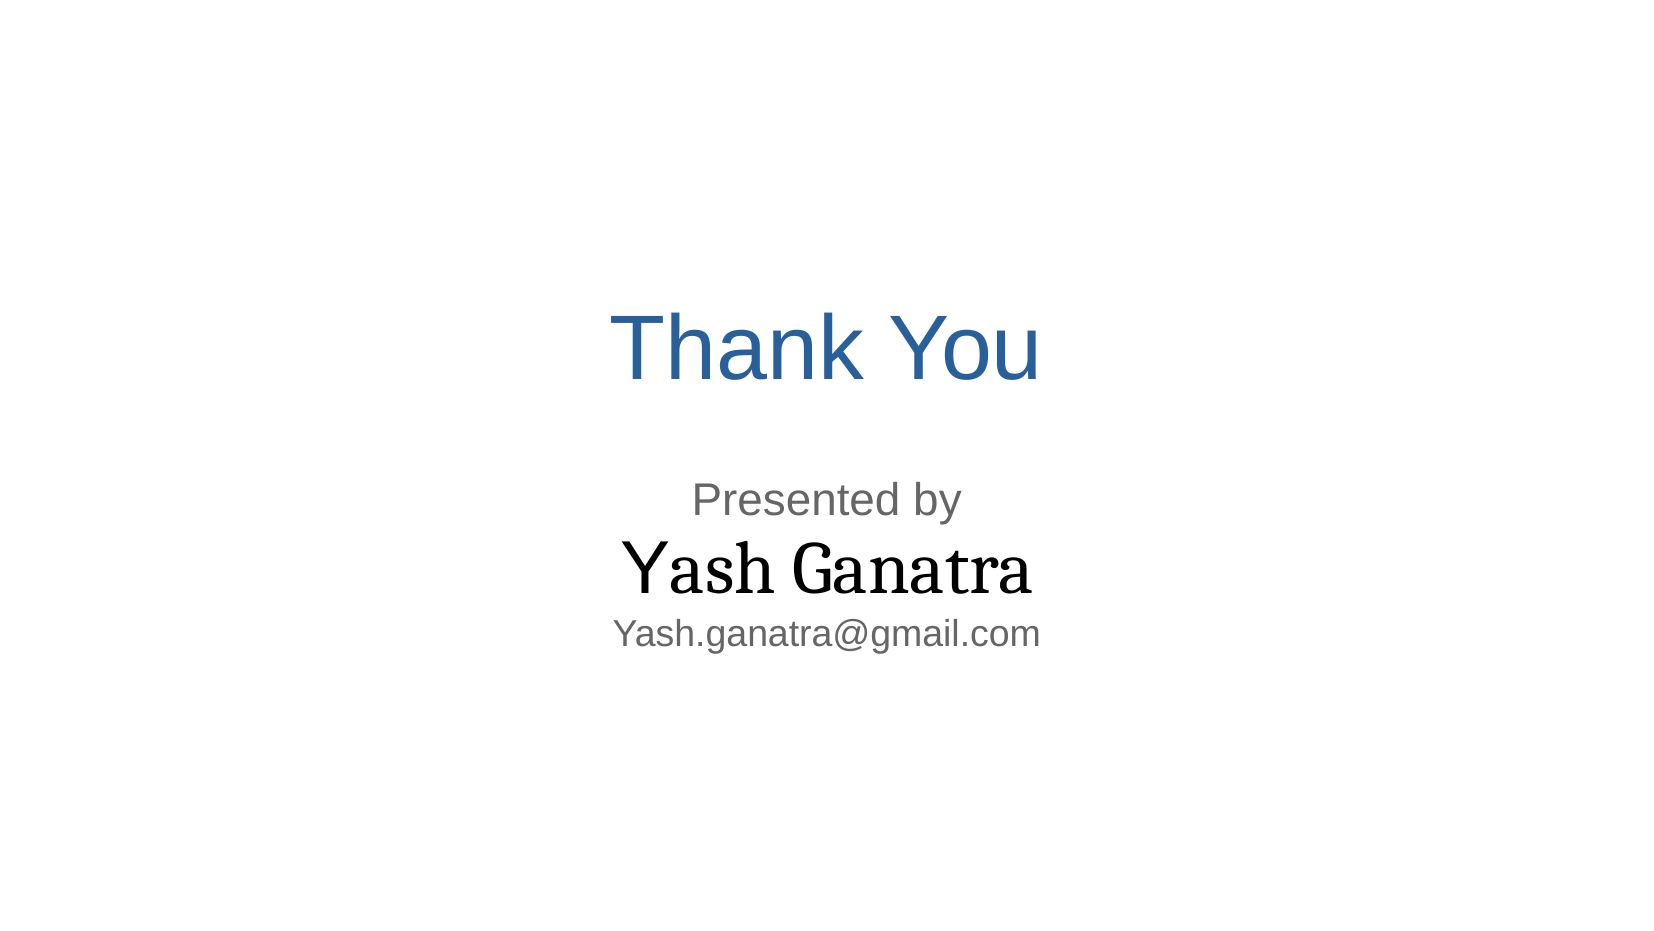

Thank You
Presented by
Yash Ganatra
Yash.ganatra@gmail.com